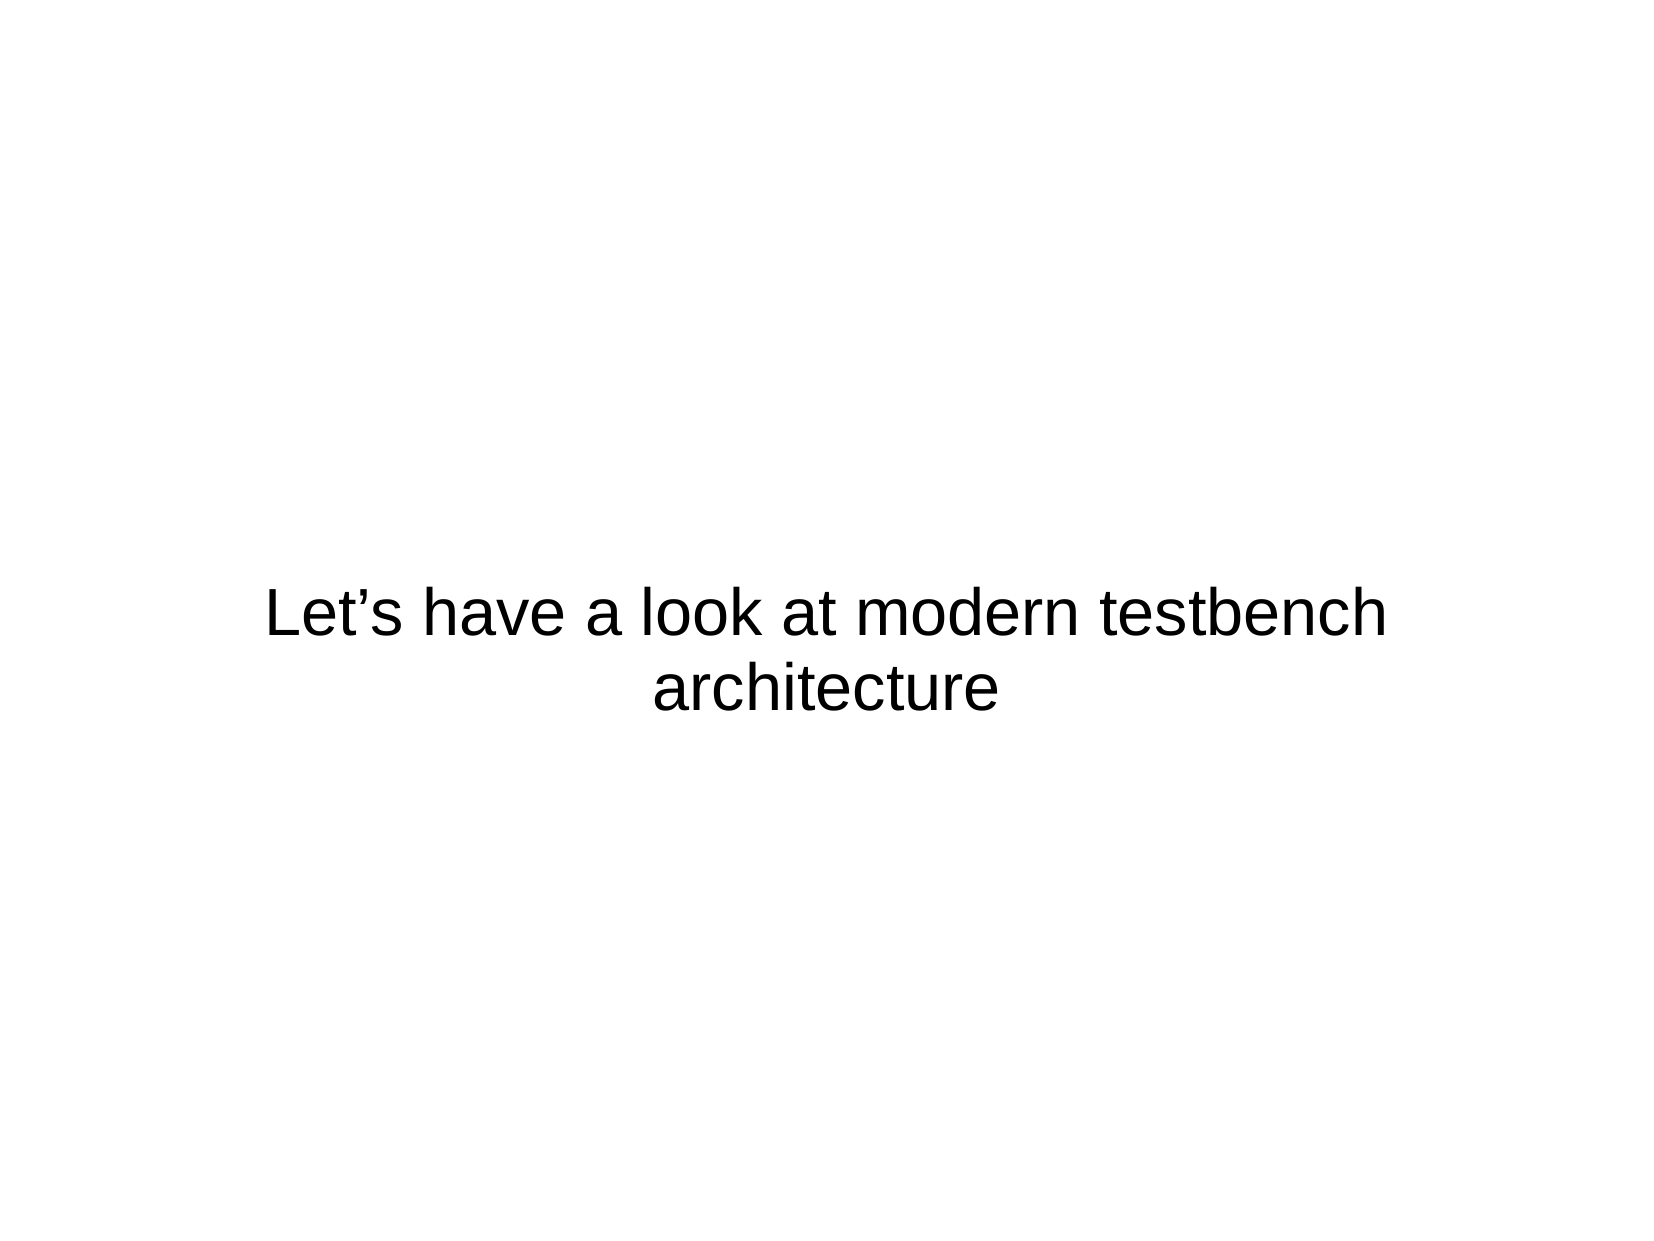

#
Let’s have a look at modern testbench architecture